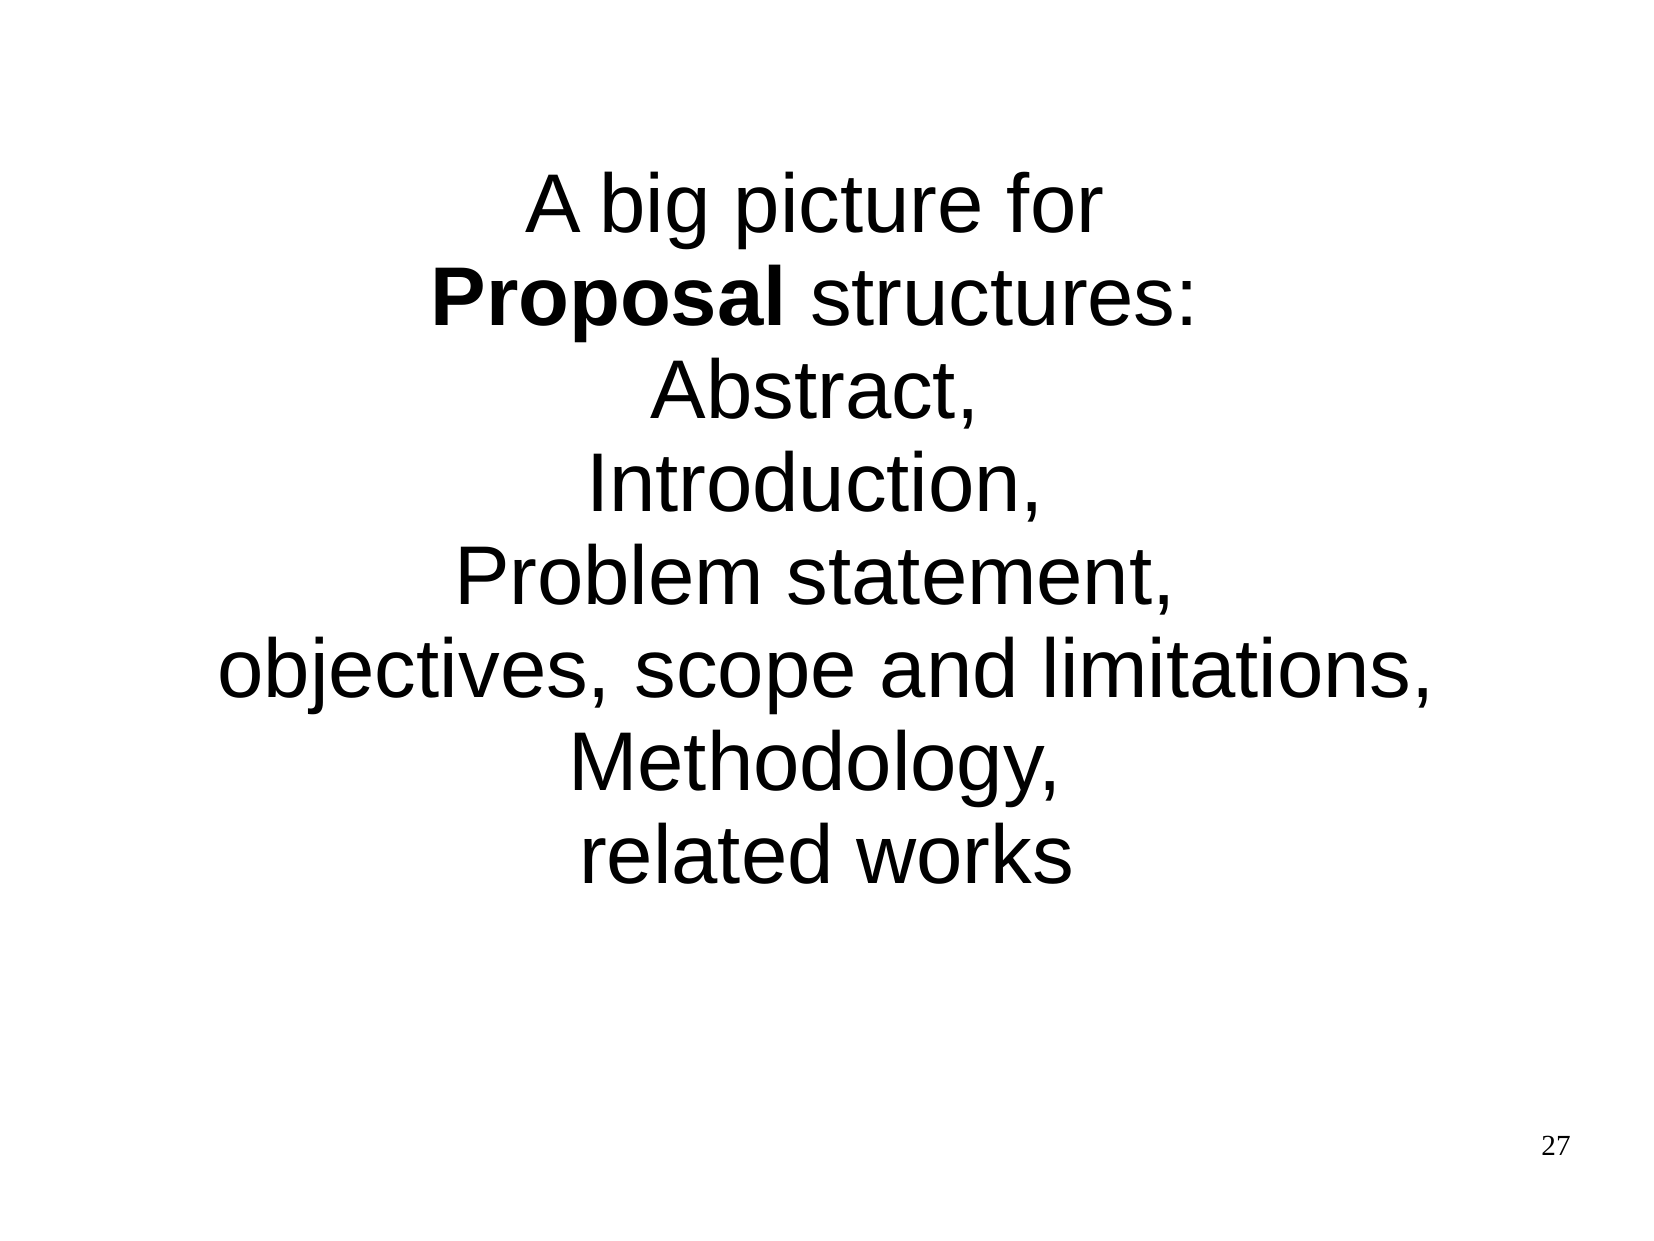

A big picture for
Proposal structures:
Abstract,
Introduction,
Problem statement,
objectives, scope and limitations, Methodology,
related works
27